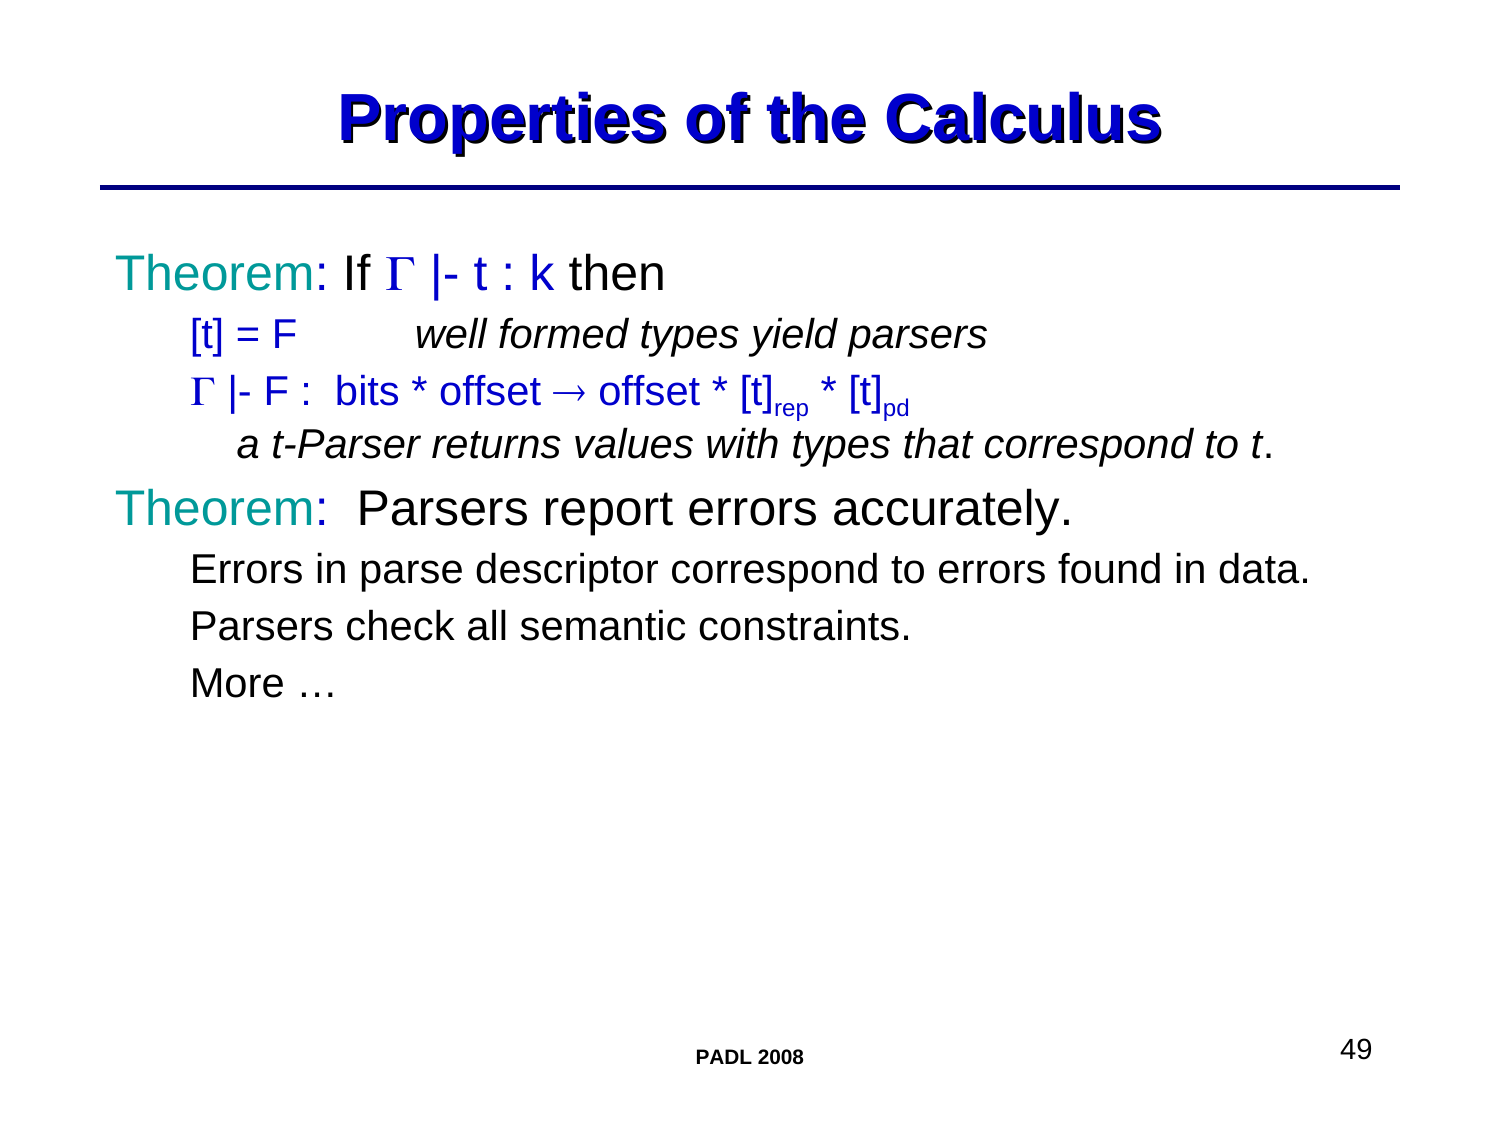

# Properties of the Calculus
Theorem: If  |- t : k then
[t] = F 	well formed types yield parsers
 |- F : bits * offset  offset * [t]rep * [t]pd
a t-Parser returns values with types that correspond to t.
Theorem: Parsers report errors accurately.
Errors in parse descriptor correspond to errors found in data.
Parsers check all semantic constraints.
More …
49